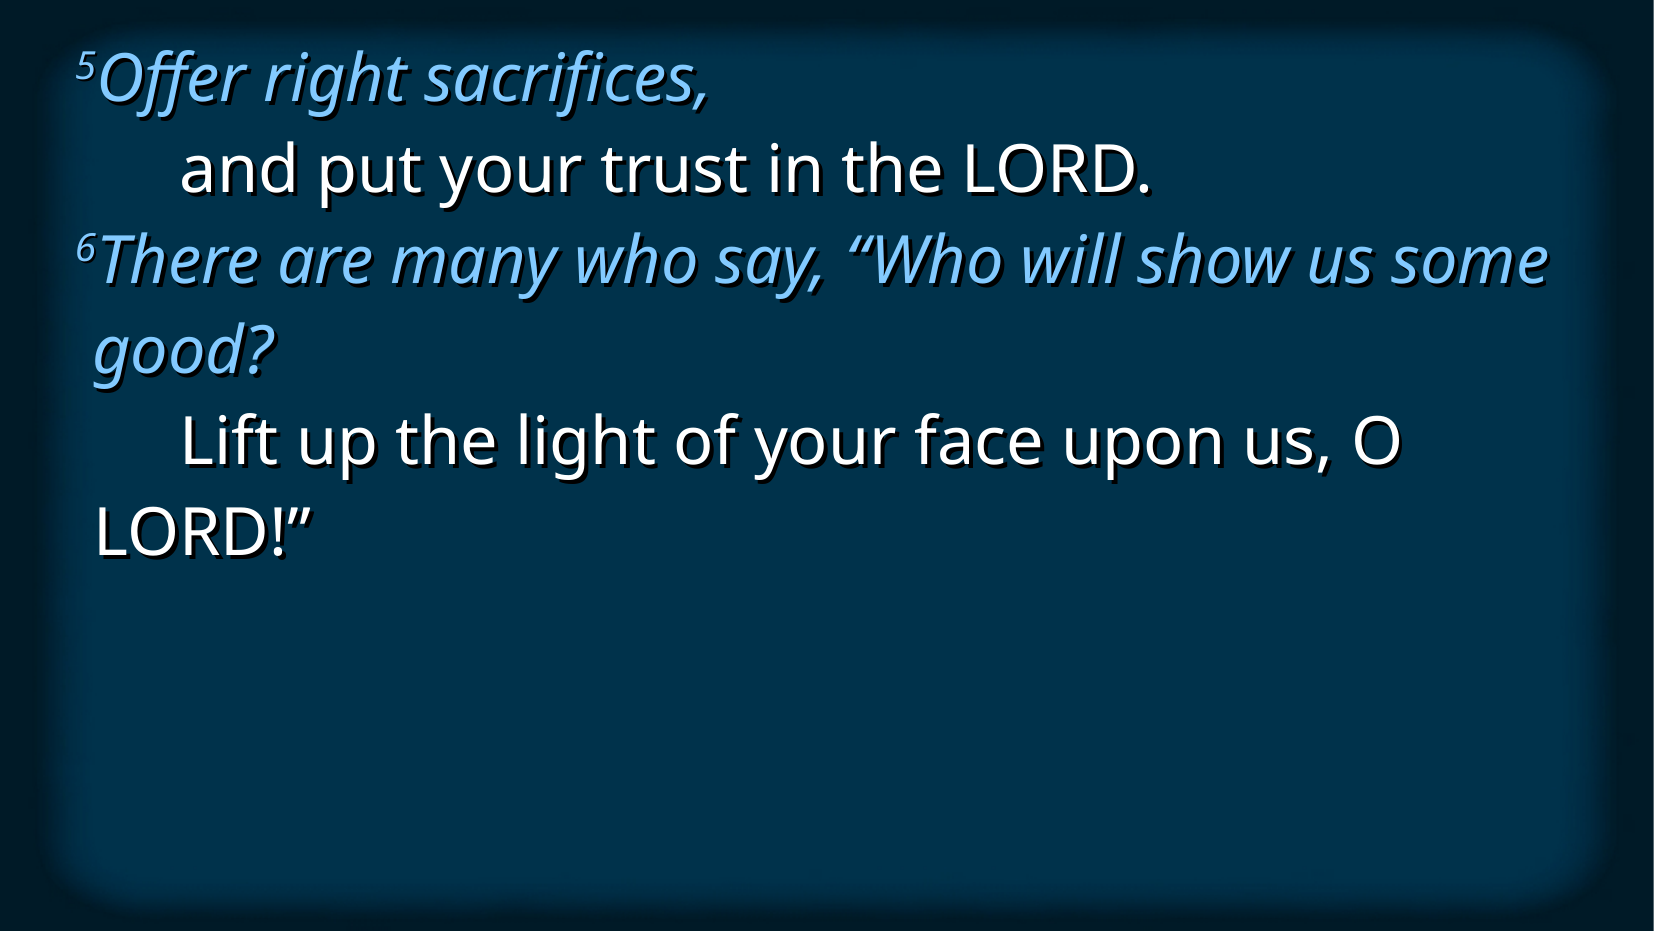

5Offer right sacrifices,
 and put your trust in the LORD.
6There are many who say, “Who will show us some
 good?
 Lift up the light of your face upon us, O LORD!”